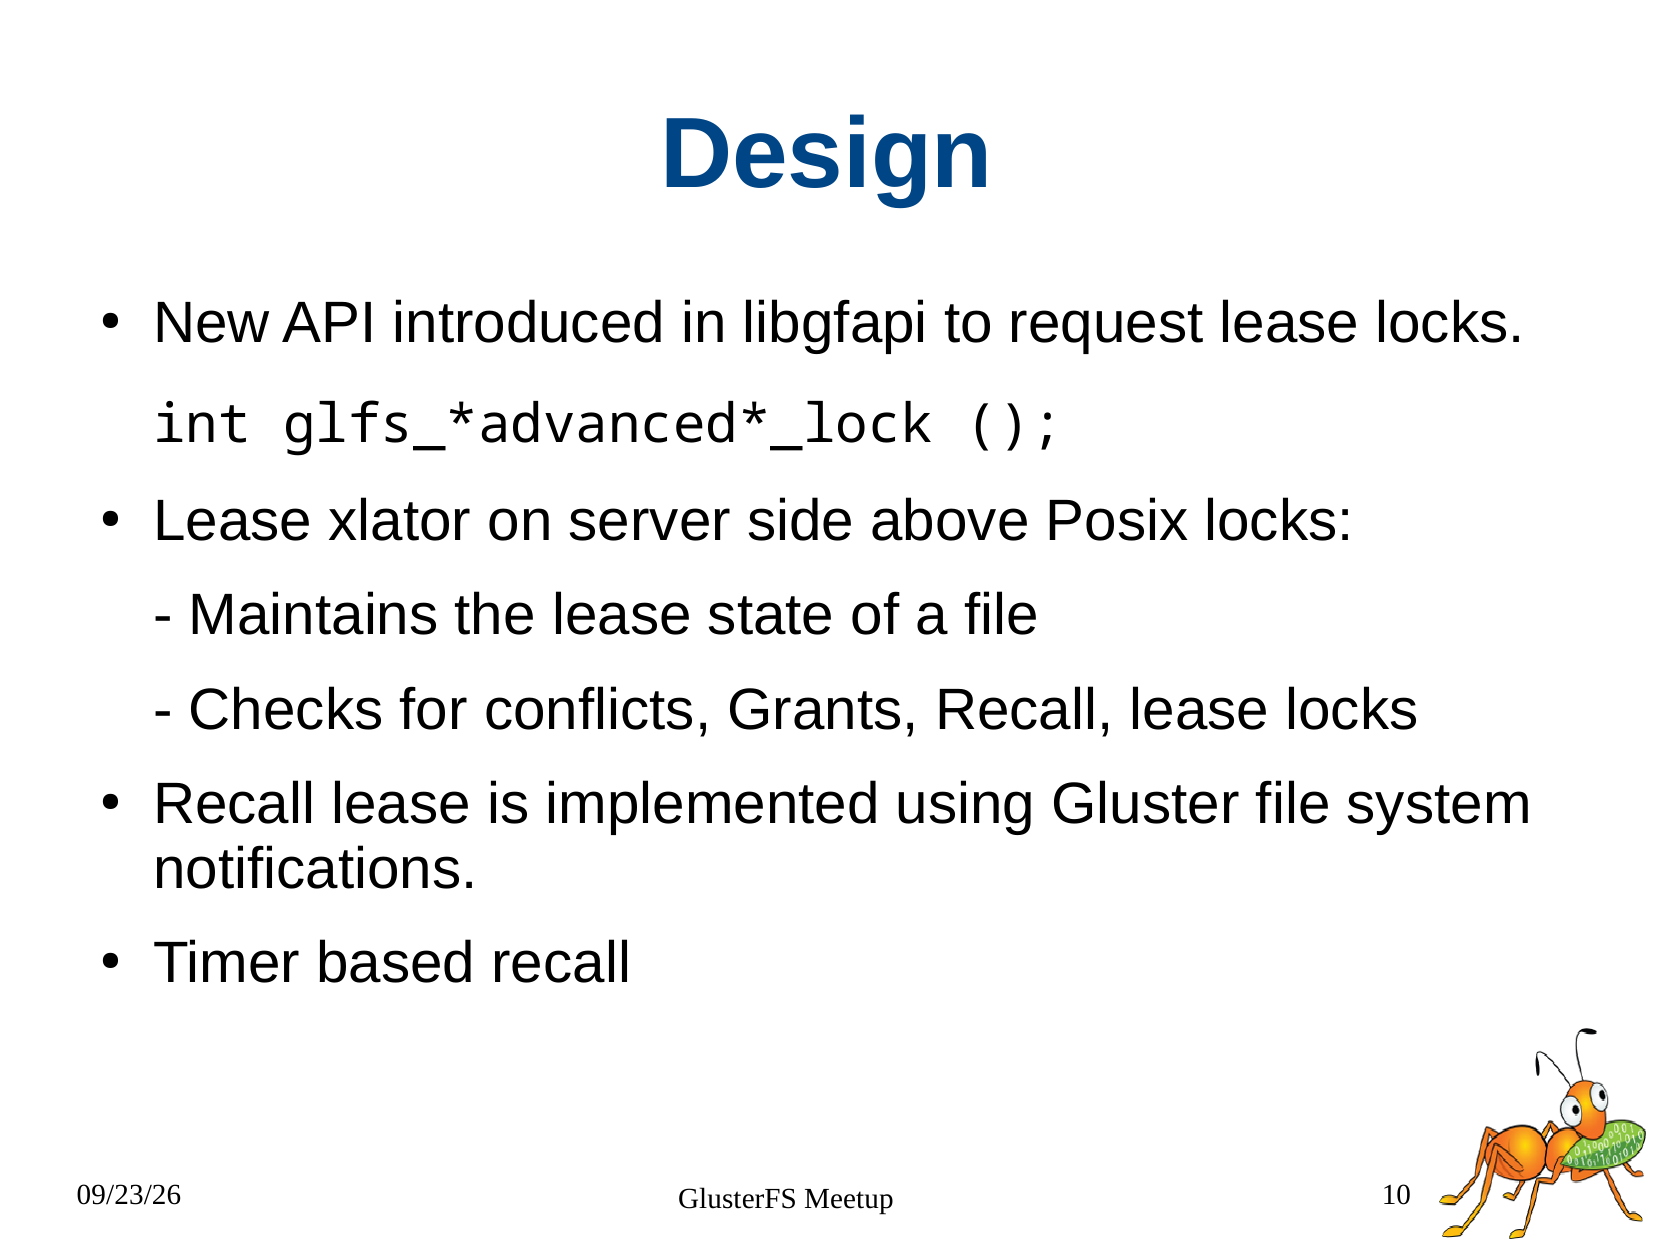

# Design
New API introduced in libgfapi to request lease locks.
int glfs_*advanced*_lock ();
Lease xlator on server side above Posix locks:
- Maintains the lease state of a file
- Checks for conflicts, Grants, Recall, lease locks
Recall lease is implemented using Gluster file system notifications.
Timer based recall
10